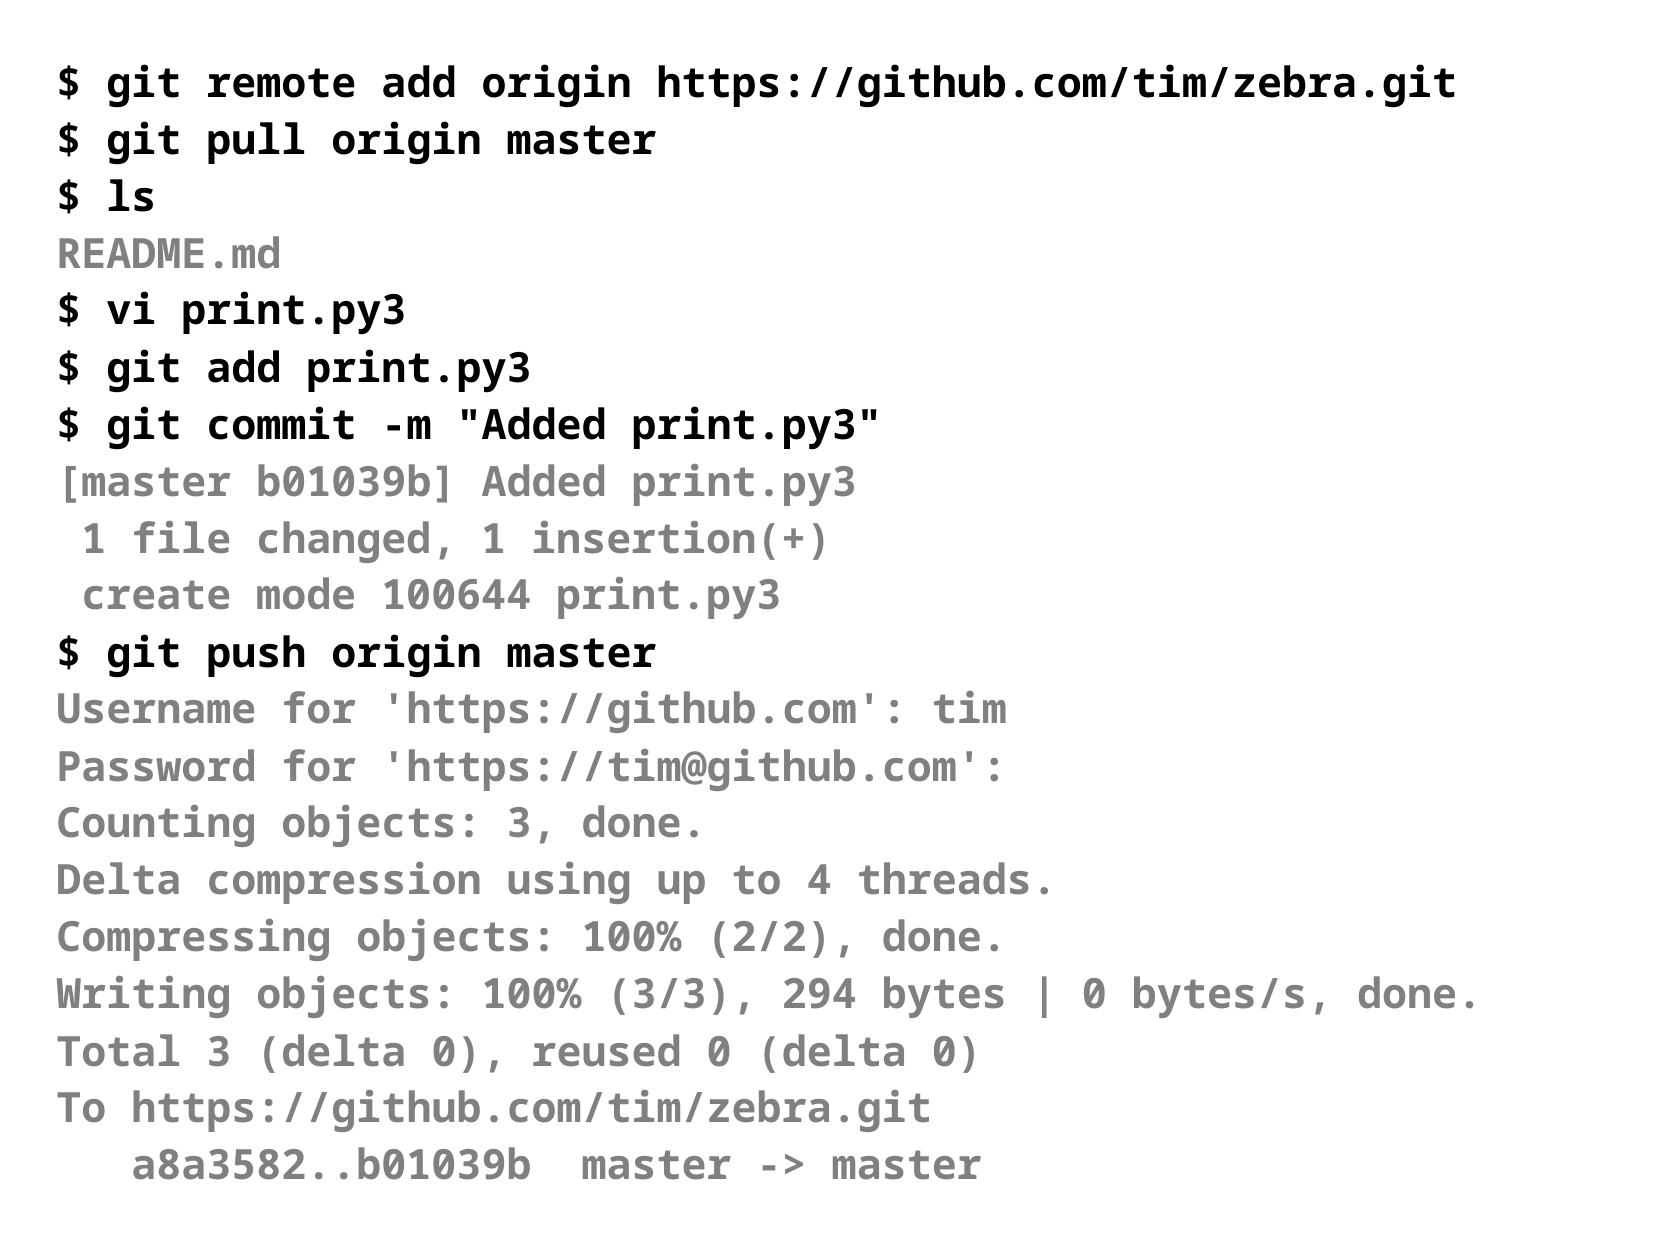

$ git remote add origin https://github.com/tim/zebra.git
$ git pull origin master
$ ls
README.md
$ vi print.py3
$ git add print.py3
$ git commit -m "Added print.py3"
[master b01039b] Added print.py3
 1 file changed, 1 insertion(+)
 create mode 100644 print.py3
$ git push origin master
Username for 'https://github.com': tim
Password for 'https://tim@github.com':
Counting objects: 3, done.
Delta compression using up to 4 threads.
Compressing objects: 100% (2/2), done.
Writing objects: 100% (3/3), 294 bytes | 0 bytes/s, done.
Total 3 (delta 0), reused 0 (delta 0)
To https://github.com/tim/zebra.git
 a8a3582..b01039b master -> master